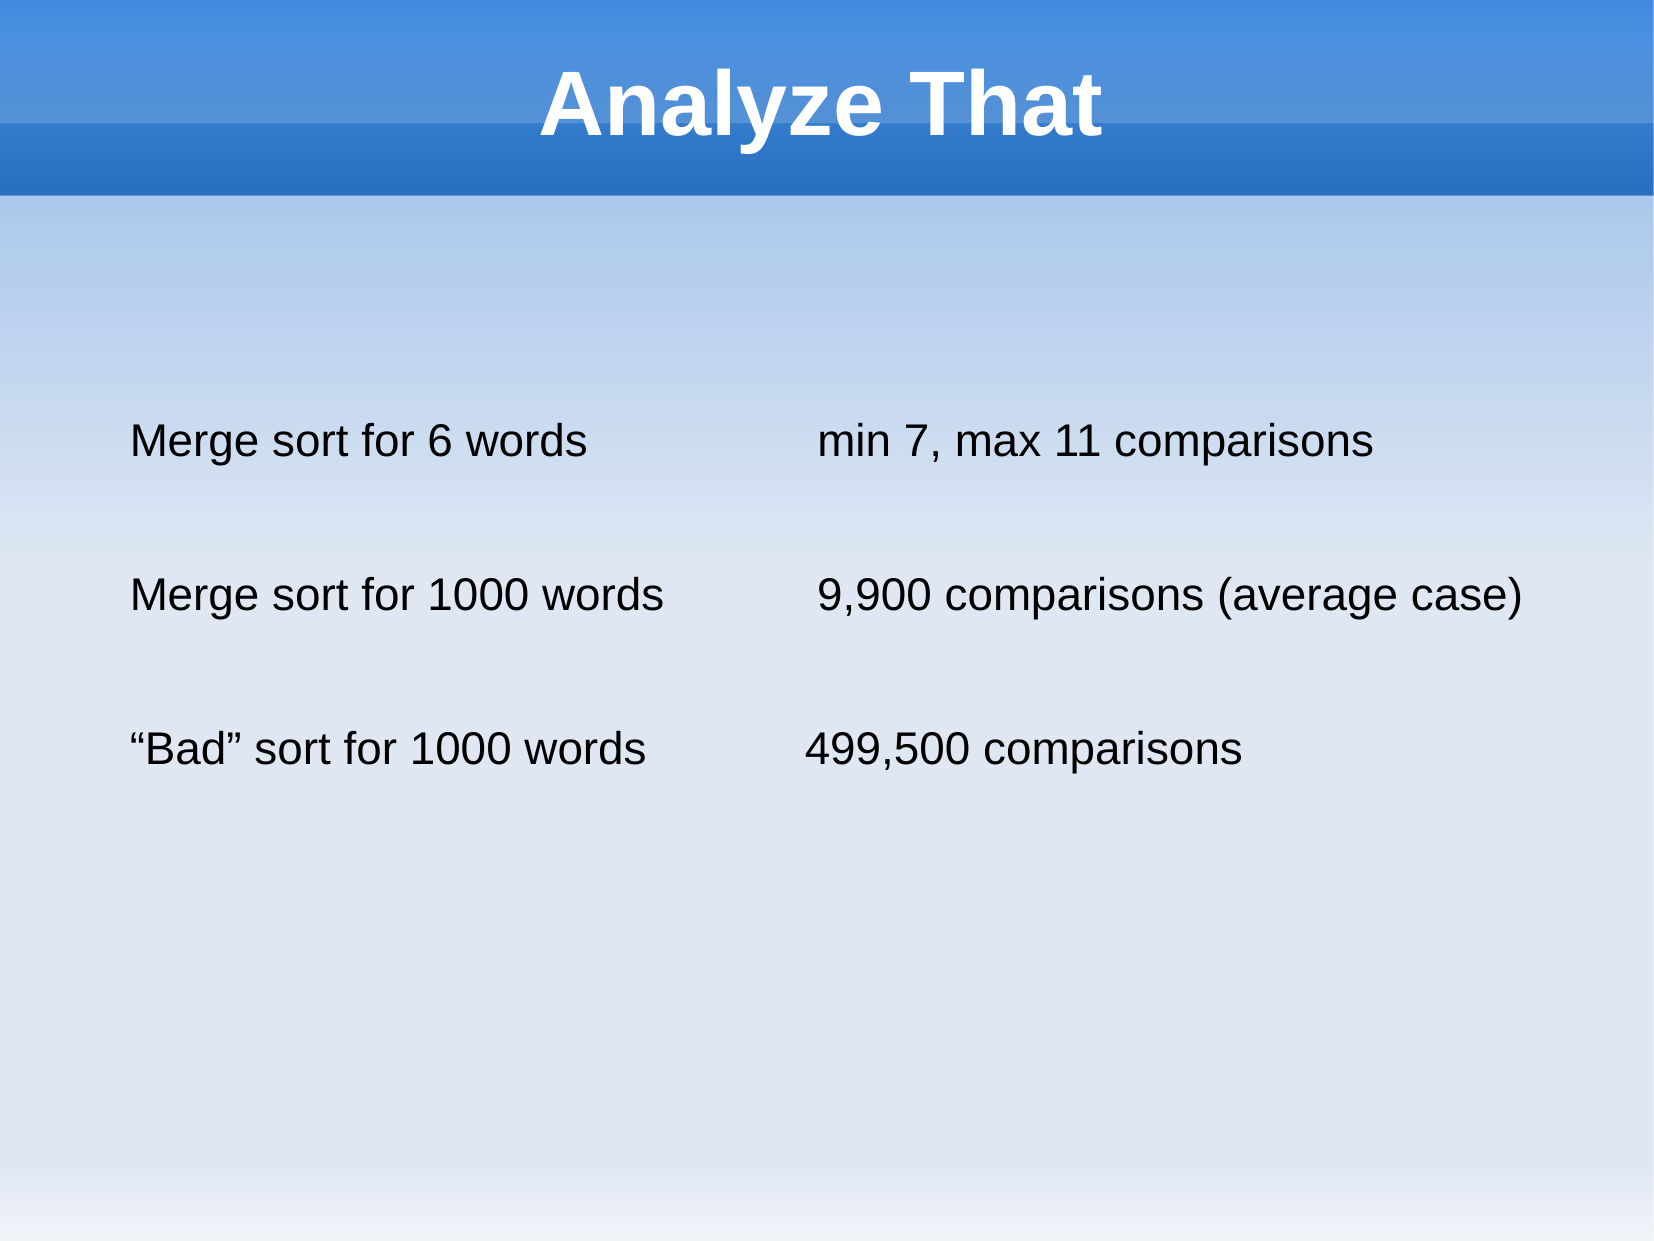

# Analyze That
Merge sort for 6 words 			 min 7, max 11 comparisons
Merge sort for 1000 words 9,900 comparisons (average case)
“Bad” sort for 1000 words 		499,500 comparisons